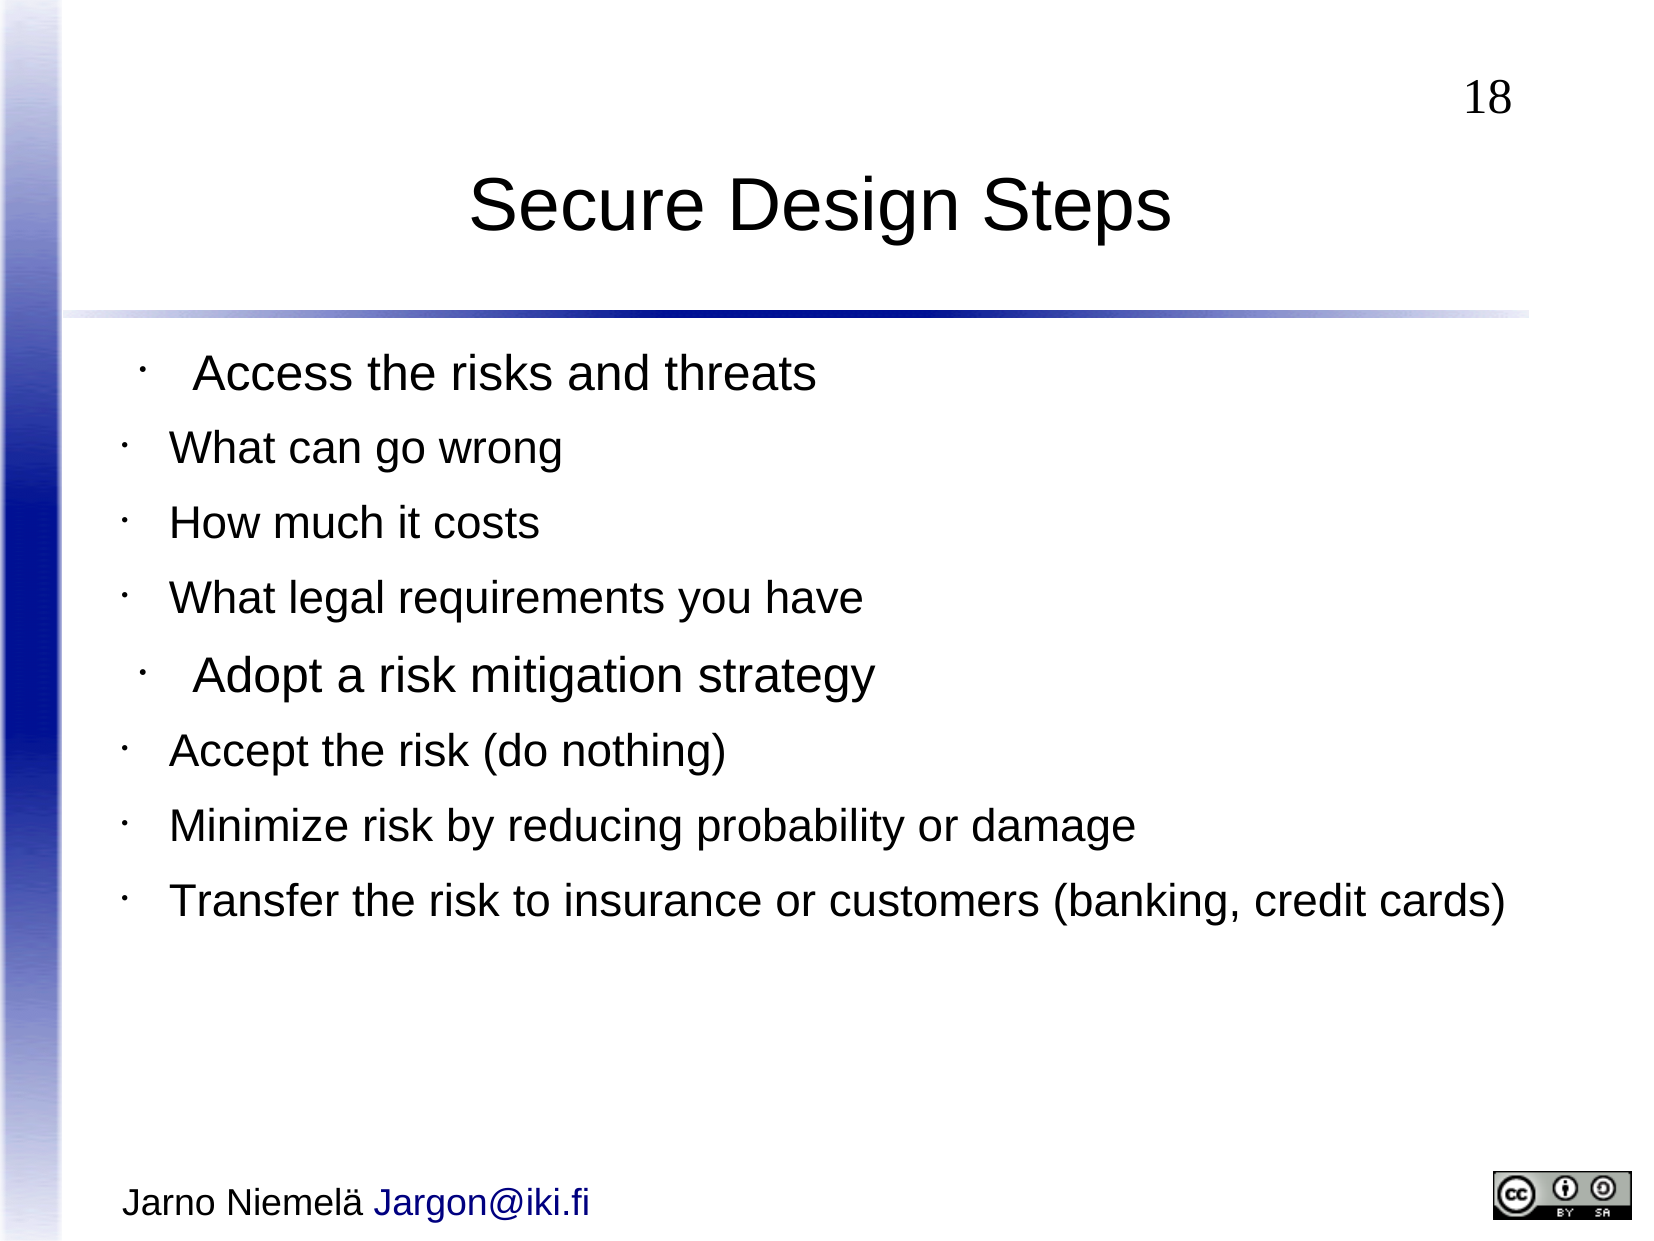

# Secure Design Steps
Access the risks and threats
What can go wrong
How much it costs
What legal requirements you have
Adopt a risk mitigation strategy
Accept the risk (do nothing)
Minimize risk by reducing probability or damage
Transfer the risk to insurance or customers (banking, credit cards)